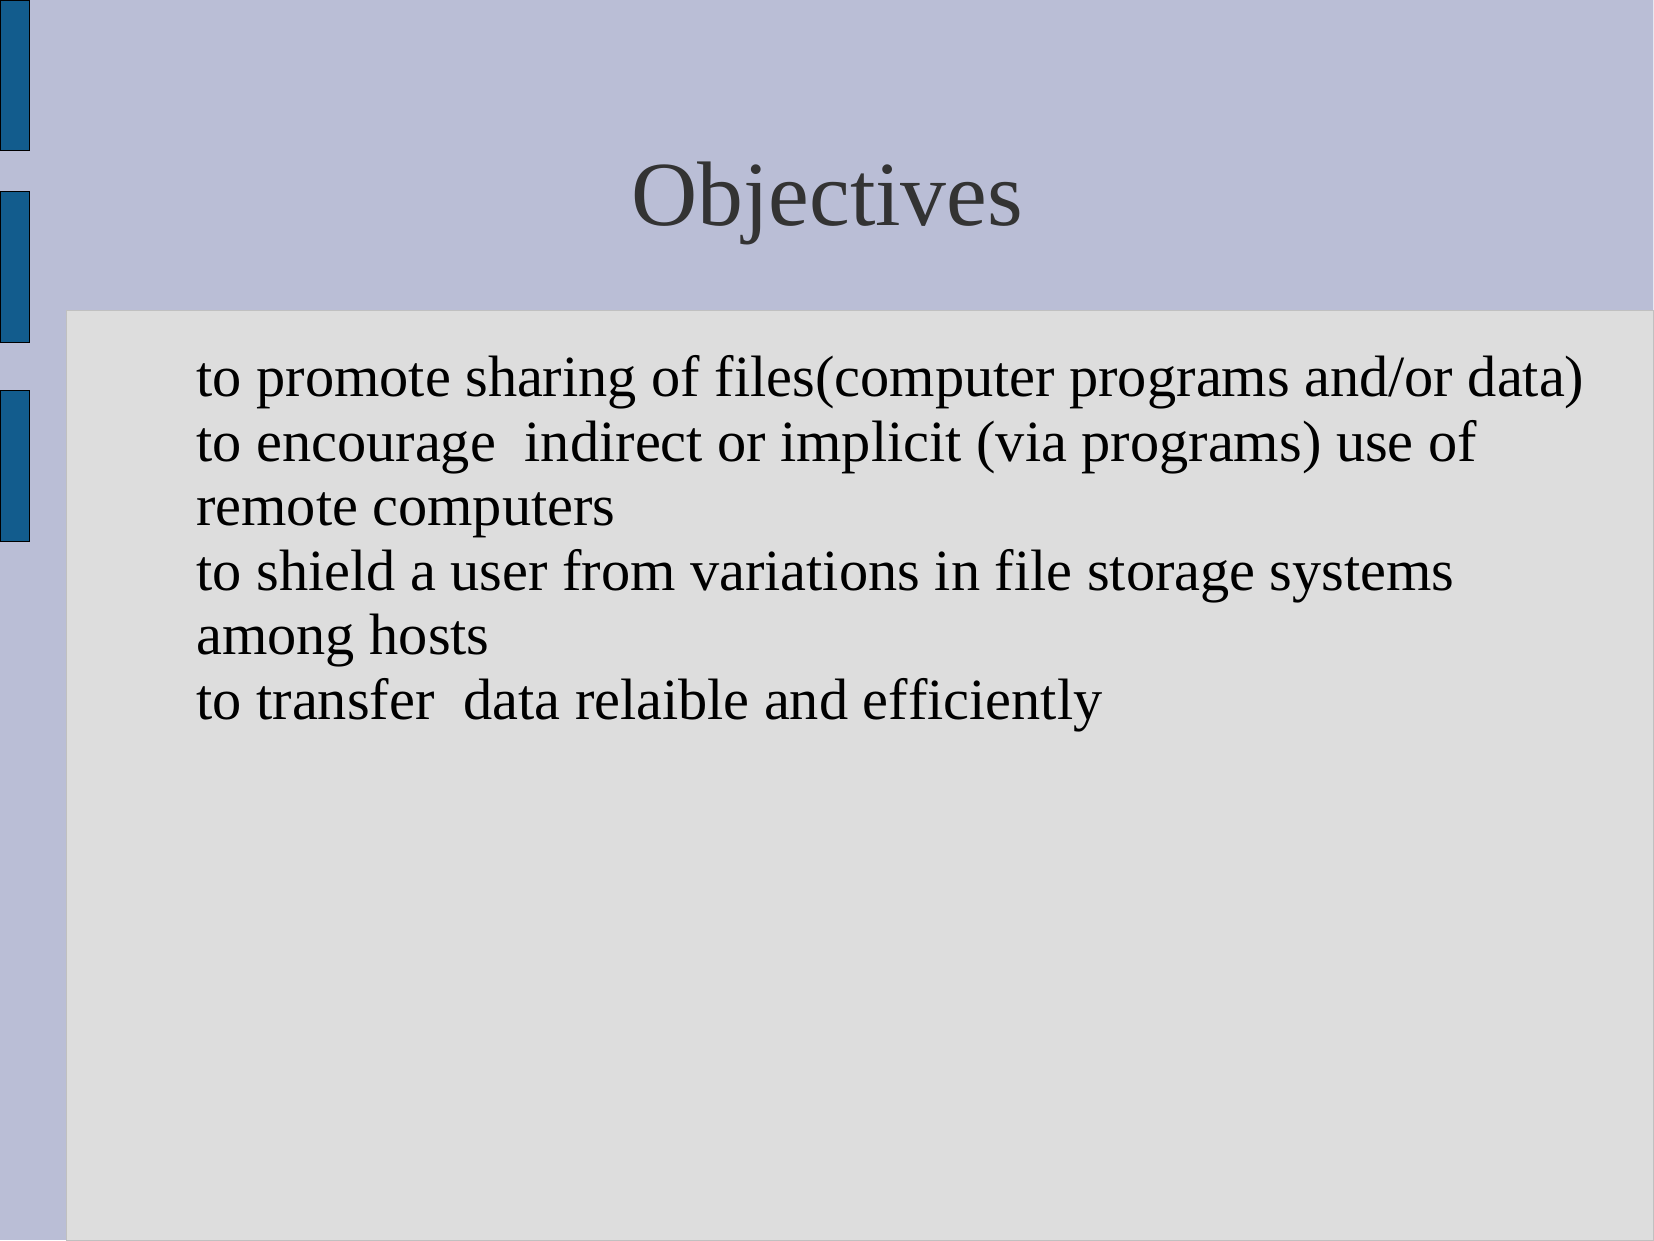

# Objectives
to promote sharing of files(computer programs and/or data)
to encourage indirect or implicit (via programs) use of remote computers
to shield a user from variations in file storage systems among hosts
to transfer data relaible and efficiently